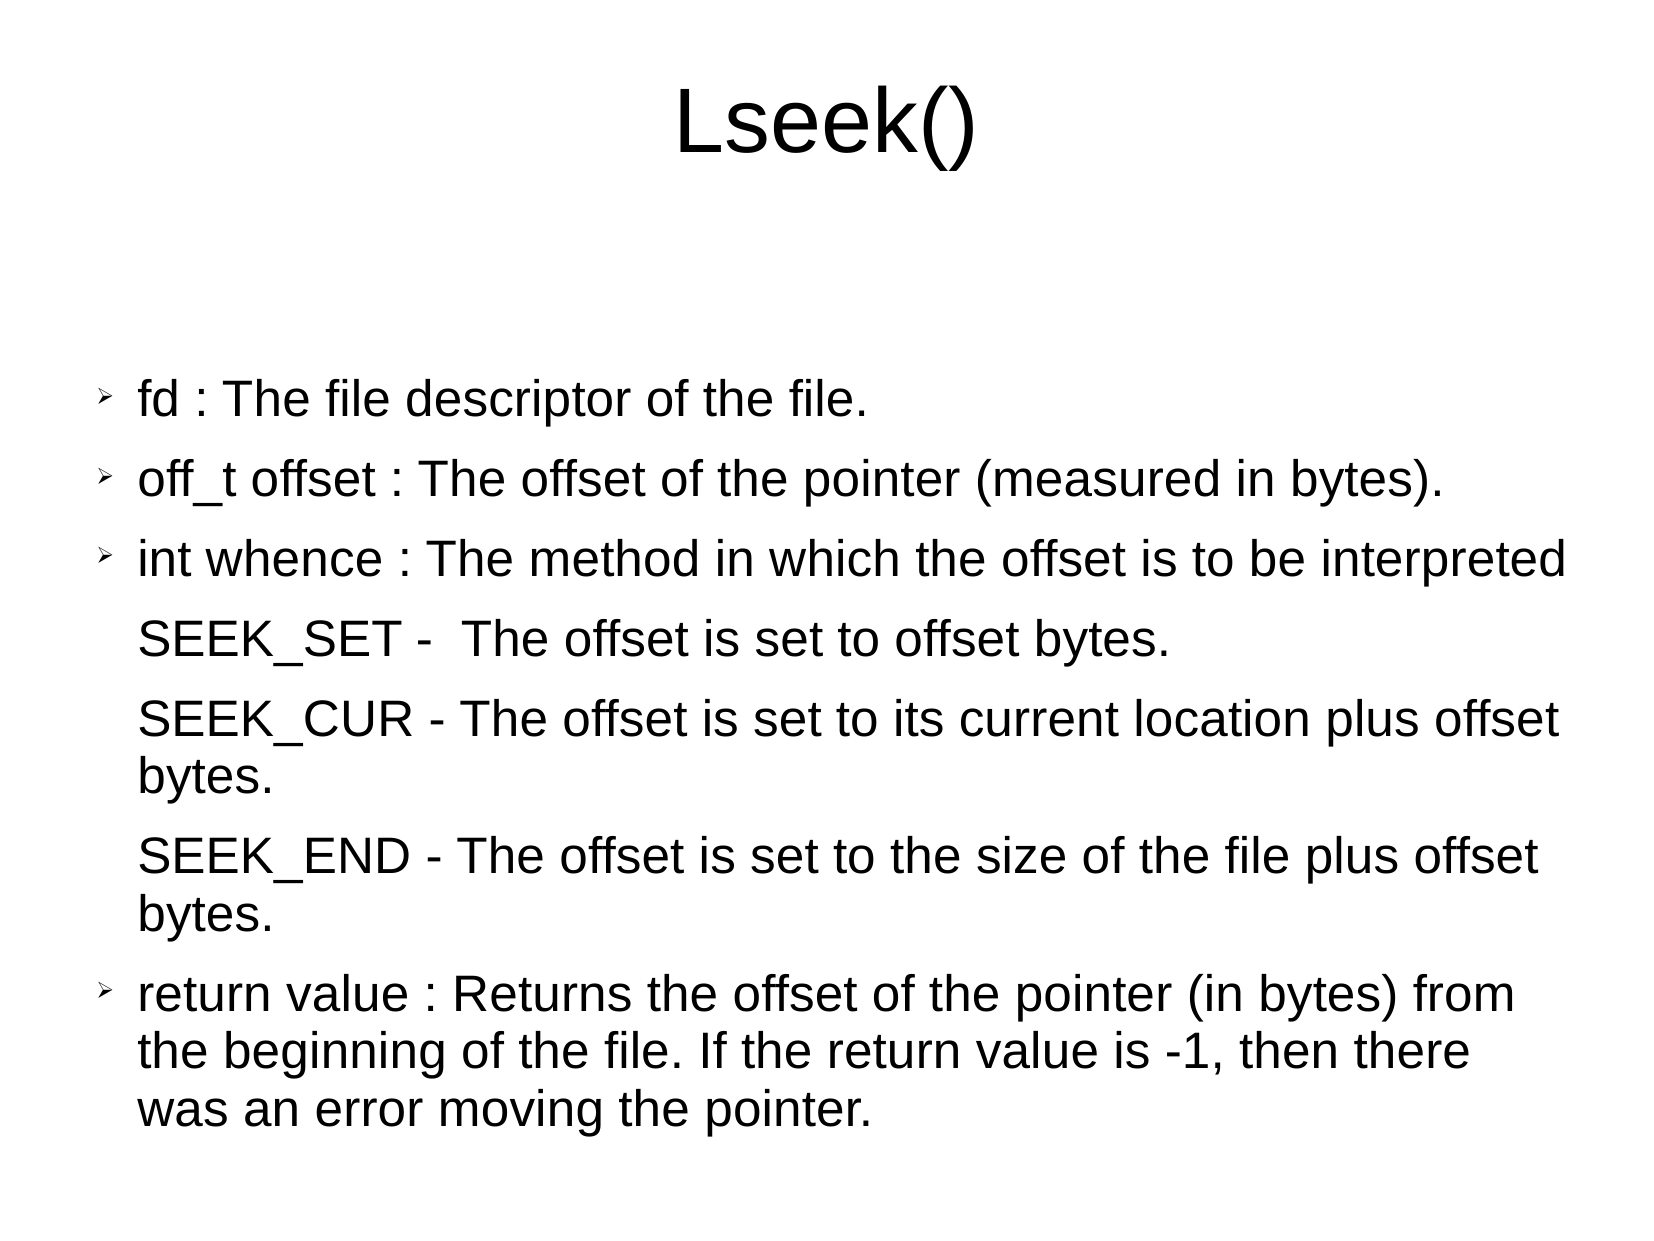

# Lseek()
fd : The file descriptor of the file.
off_t offset : The offset of the pointer (measured in bytes).
int whence : The method in which the offset is to be interpreted
SEEK_SET - The offset is set to offset bytes.
SEEK_CUR - The offset is set to its current location plus offset bytes.
SEEK_END - The offset is set to the size of the file plus offset bytes.
return value : Returns the offset of the pointer (in bytes) from the beginning of the file. If the return value is -1, then there was an error moving the pointer.